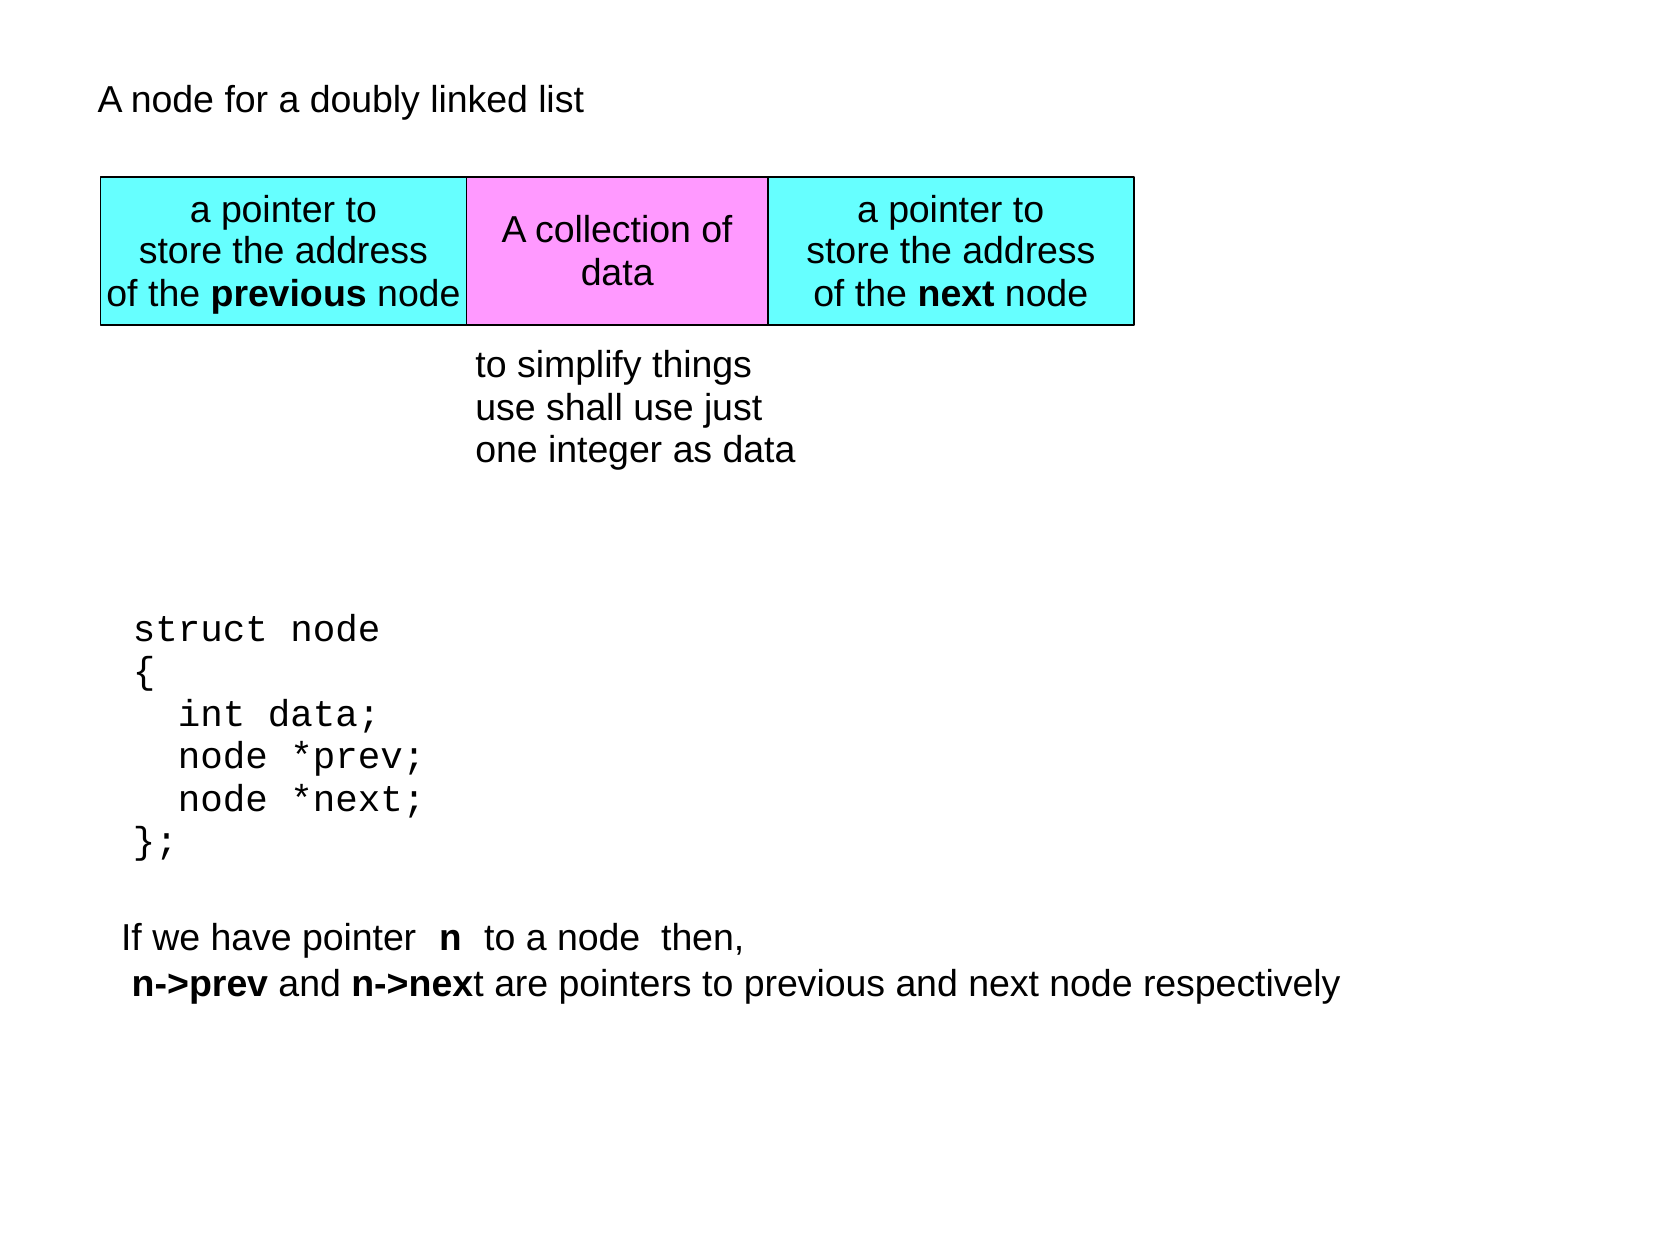

A node for a doubly linked list
a pointer to
store the address
of the previous node
A collection of
data
a pointer to
store the address
of the next node
to simplify things
use shall use just
one integer as data
struct node
{
 int data;
 node *prev;
 node *next;
};
If we have pointer n to a node then,
 n->prev and n->next are pointers to previous and next node respectively